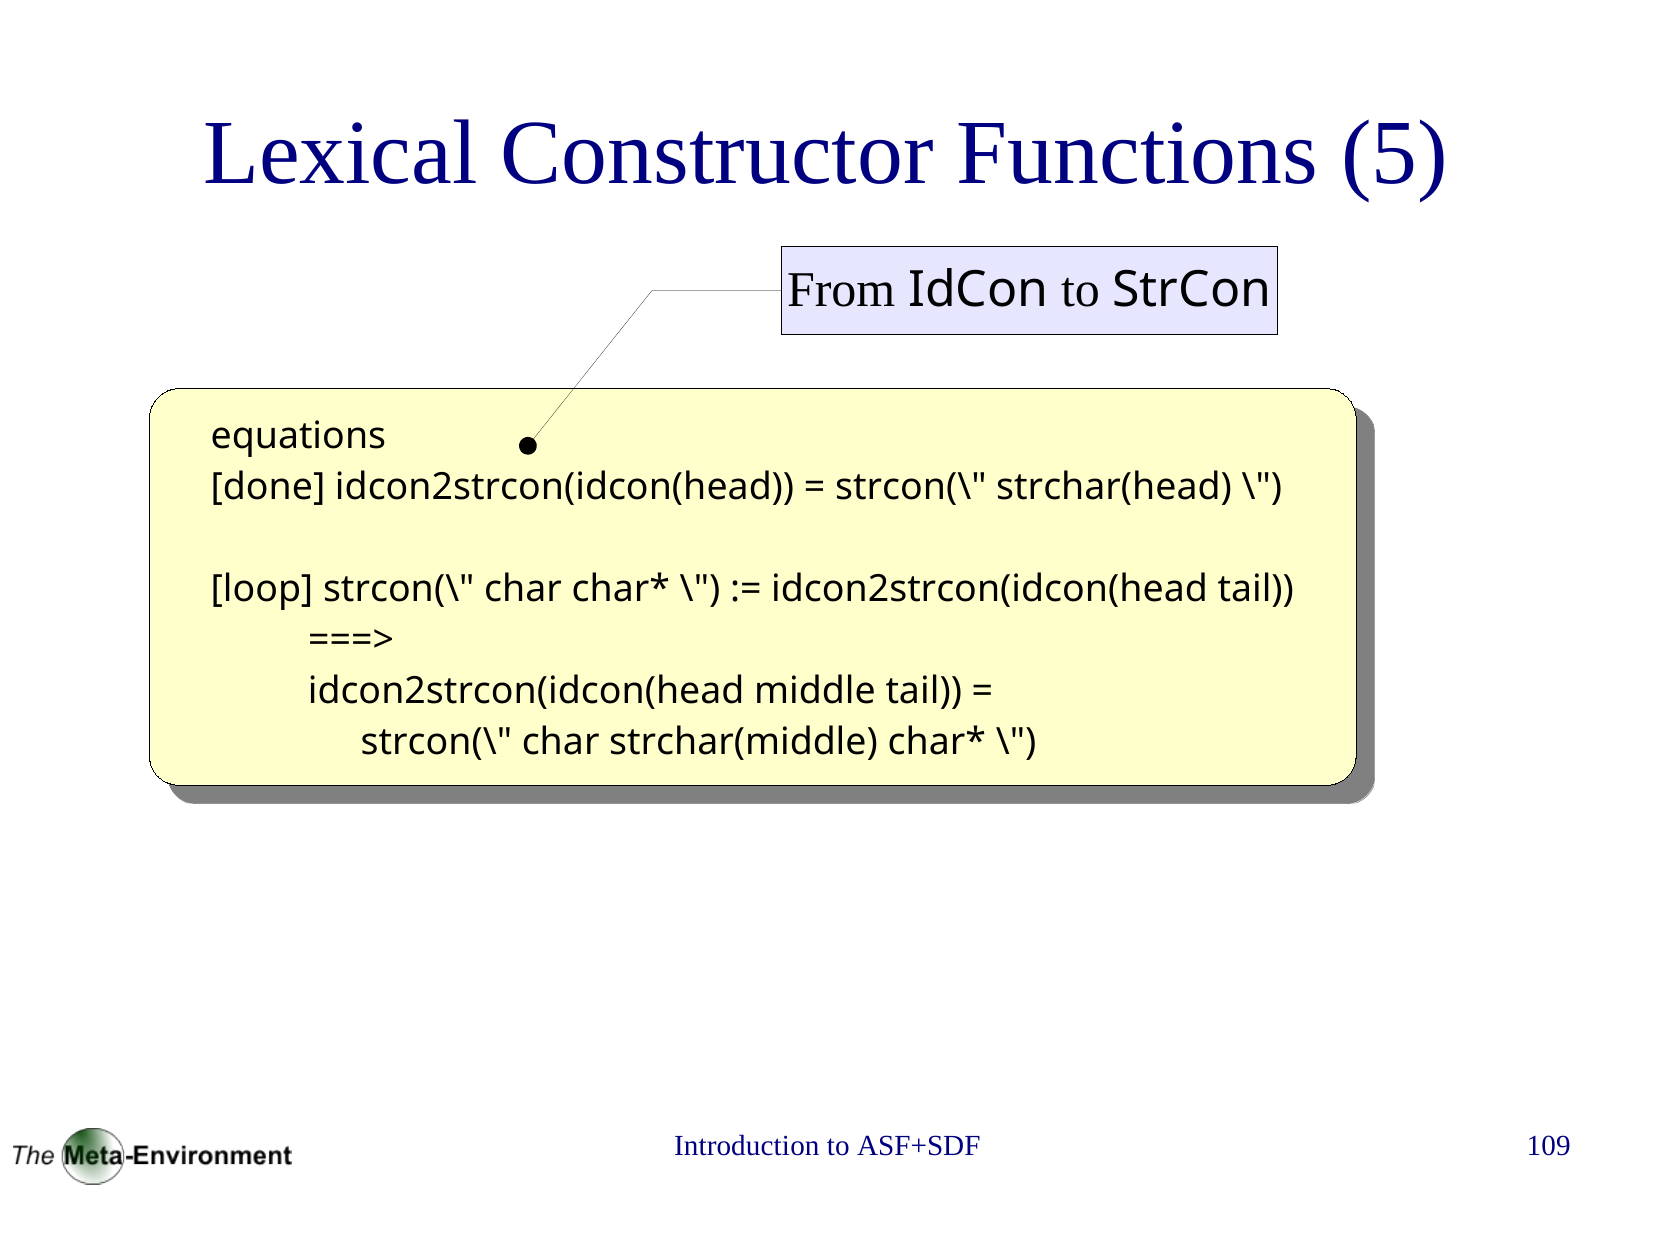

# Lexical Constructor Functions (5)
equations
[done] idcon2strcon(idcon(head)) = strcon(\" strchar(head) \")
[loop] strcon(\" char char* \") := idcon2strcon(idcon(head tail))
 ===>
 idcon2strcon(idcon(head middle tail)) =
		strcon(\" char strchar(middle) char* \")
109